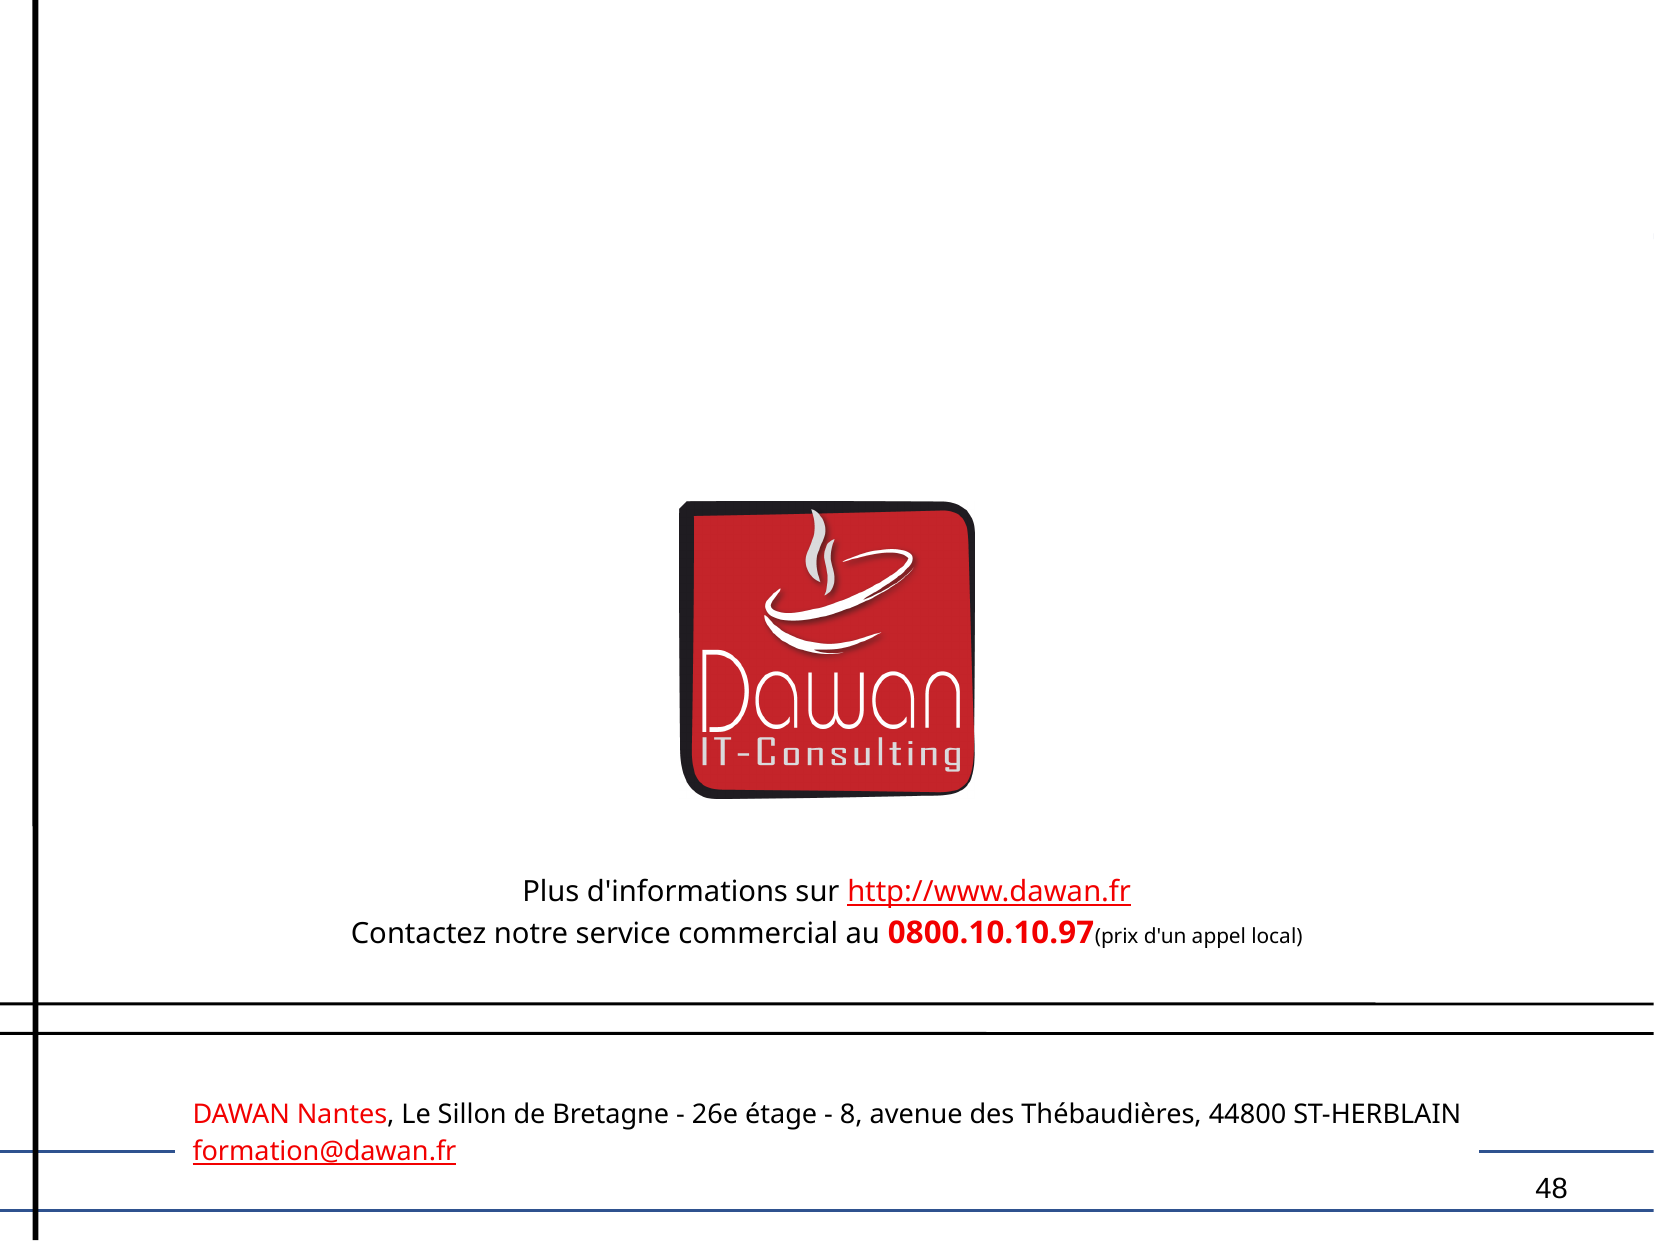

Plus d'informations sur http://www.dawan.fr
Contactez notre service commercial au 0800.10.10.97(prix d'un appel local)
DAWAN Nantes, Le Sillon de Bretagne - 26e étage - 8, avenue des Thébaudières, 44800 ST-HERBLAIN
formation@dawan.fr